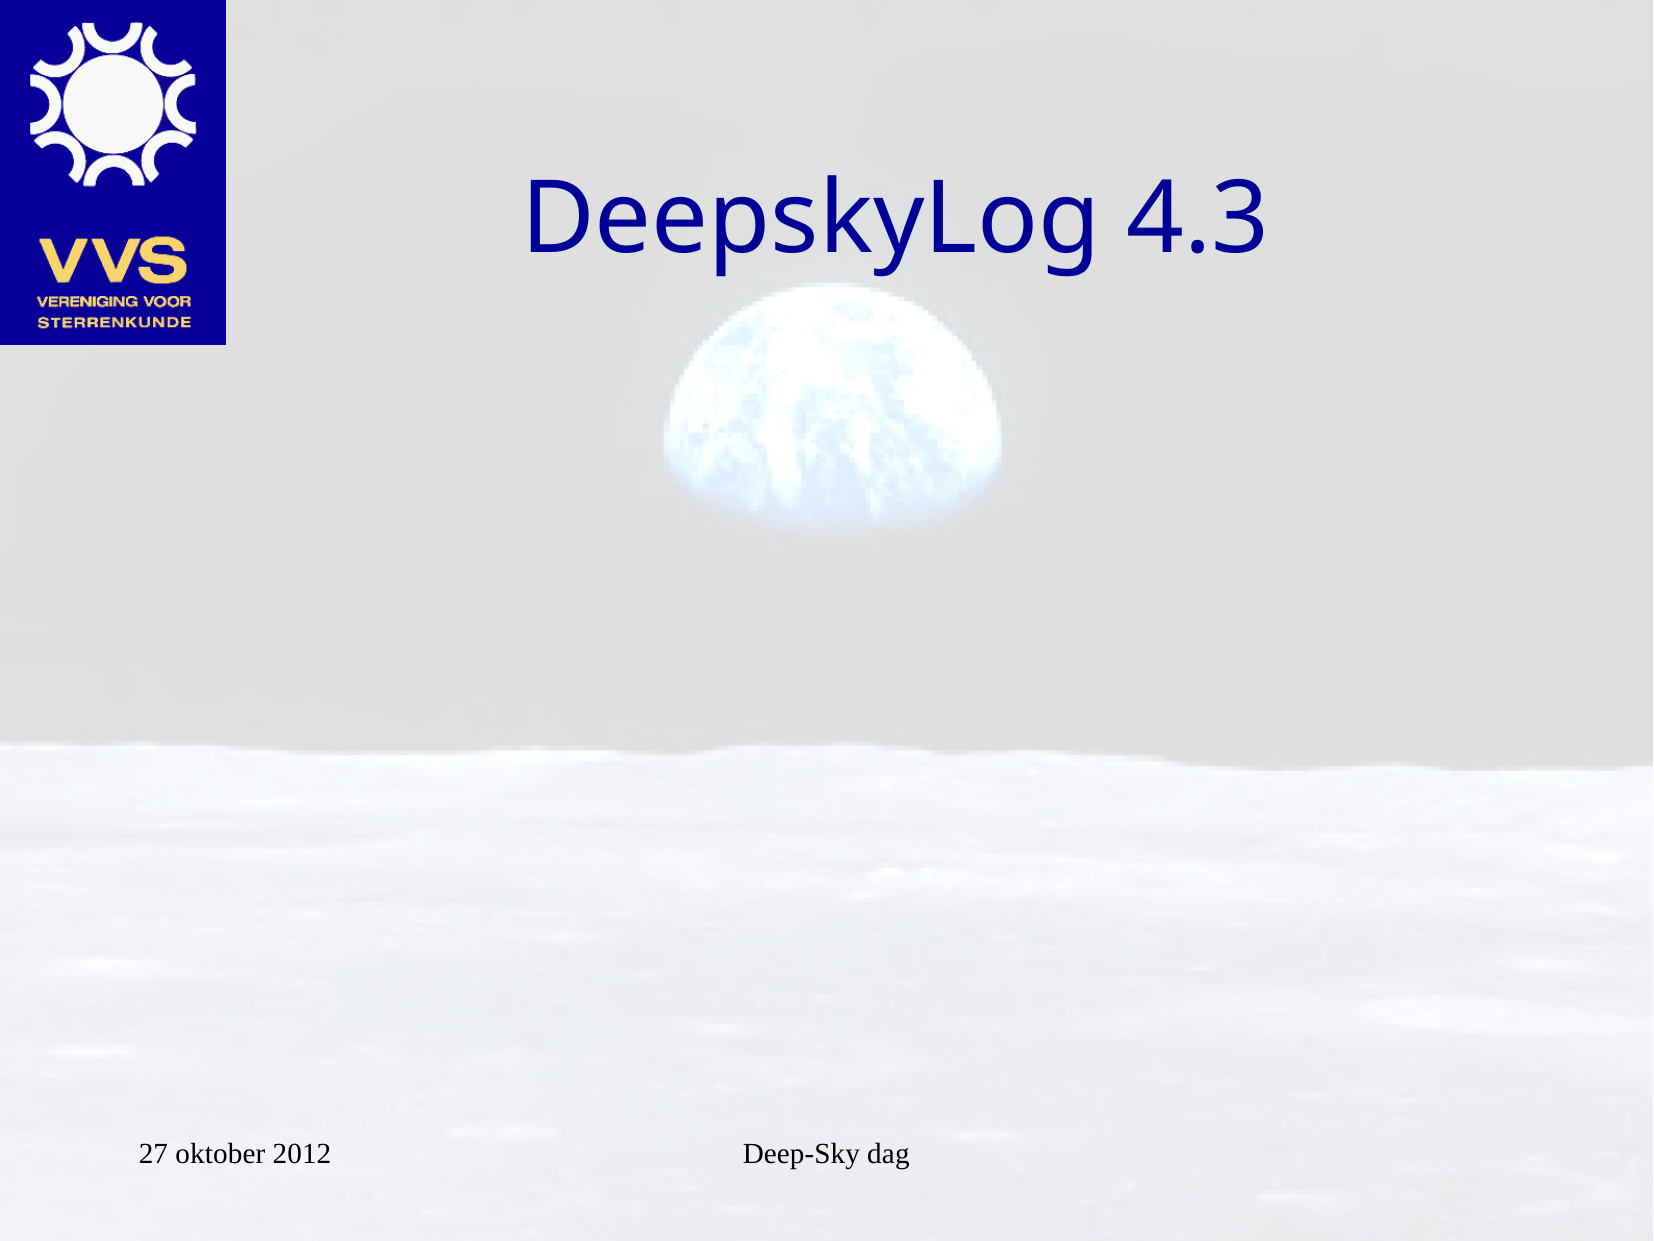

# DeepskyLog 4.3
27 oktober 2012
Deep-Sky dag